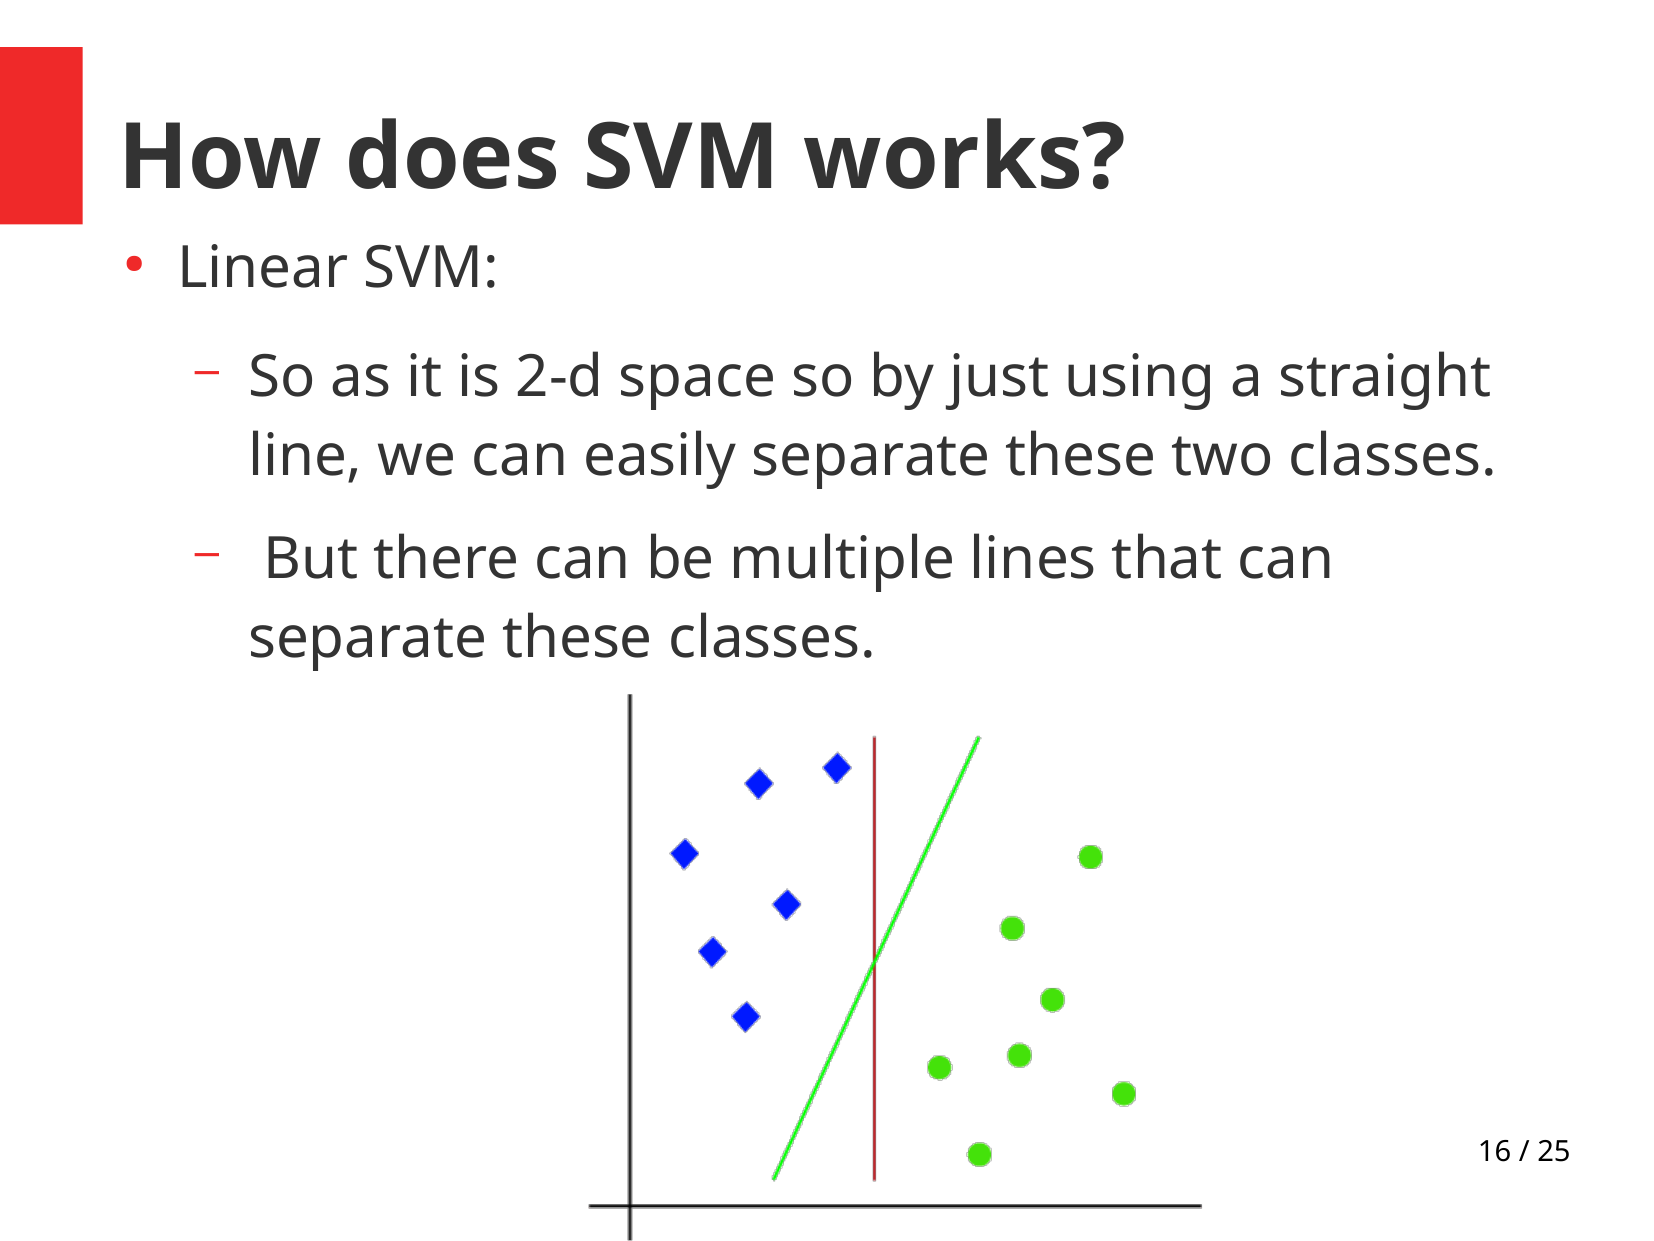

# How does SVM works?
Linear SVM:
So as it is 2-d space so by just using a straight line, we can easily separate these two classes.
 But there can be multiple lines that can separate these classes.
16